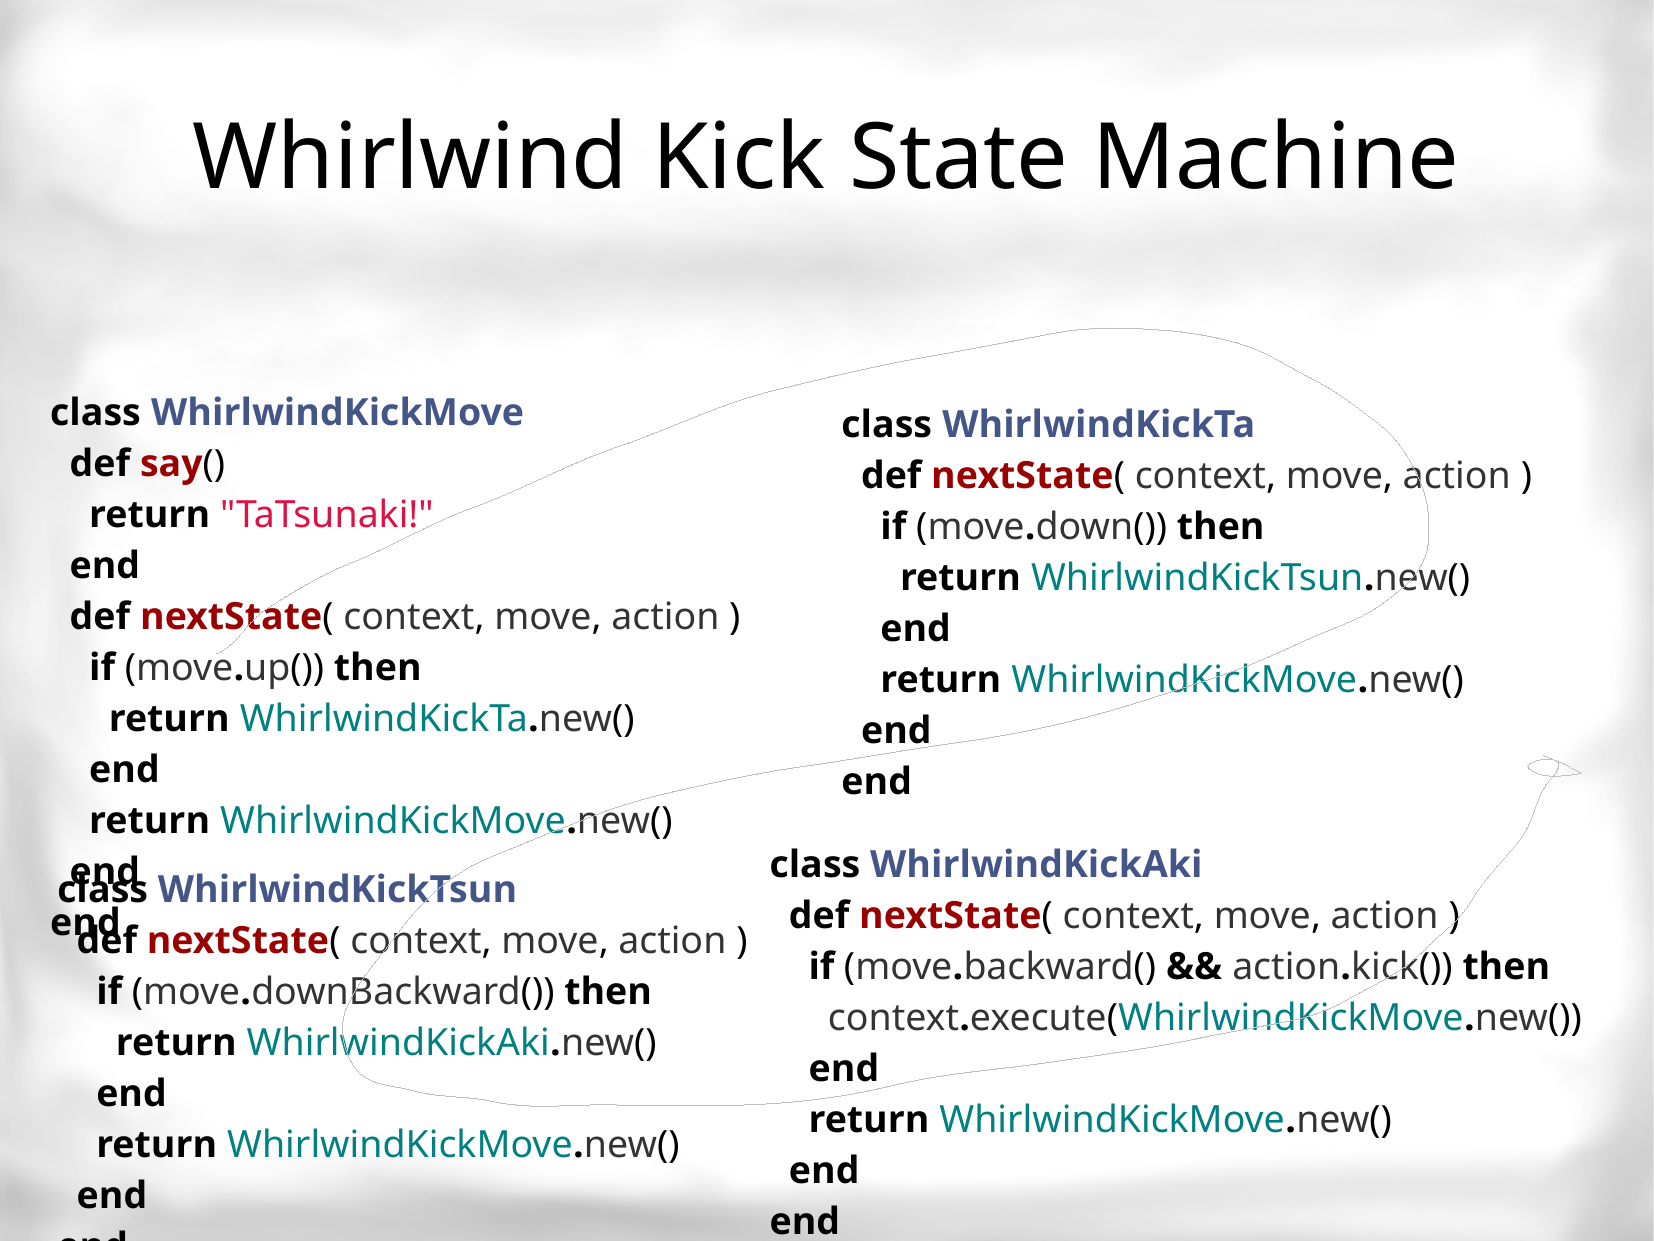

# Whirlwind Kick State Machine
class WhirlwindKickMove
  def say()
    return "TaTsunaki!"
  end
  def nextState( context, move, action )
    if (move.up()) then
      return WhirlwindKickTa.new()
    end
    return WhirlwindKickMove.new()
  end
end
class WhirlwindKickTa
  def nextState( context, move, action )
    if (move.down()) then
      return WhirlwindKickTsun.new()
    end
    return WhirlwindKickMove.new()
  end
end
class WhirlwindKickAki
  def nextState( context, move, action )
    if (move.backward() && action.kick()) then
      context.execute(WhirlwindKickMove.new())
    end
    return WhirlwindKickMove.new()
  end
end
class WhirlwindKickTsun
  def nextState( context, move, action )
    if (move.downBackward()) then
      return WhirlwindKickAki.new()
    end
    return WhirlwindKickMove.new()
  end
end